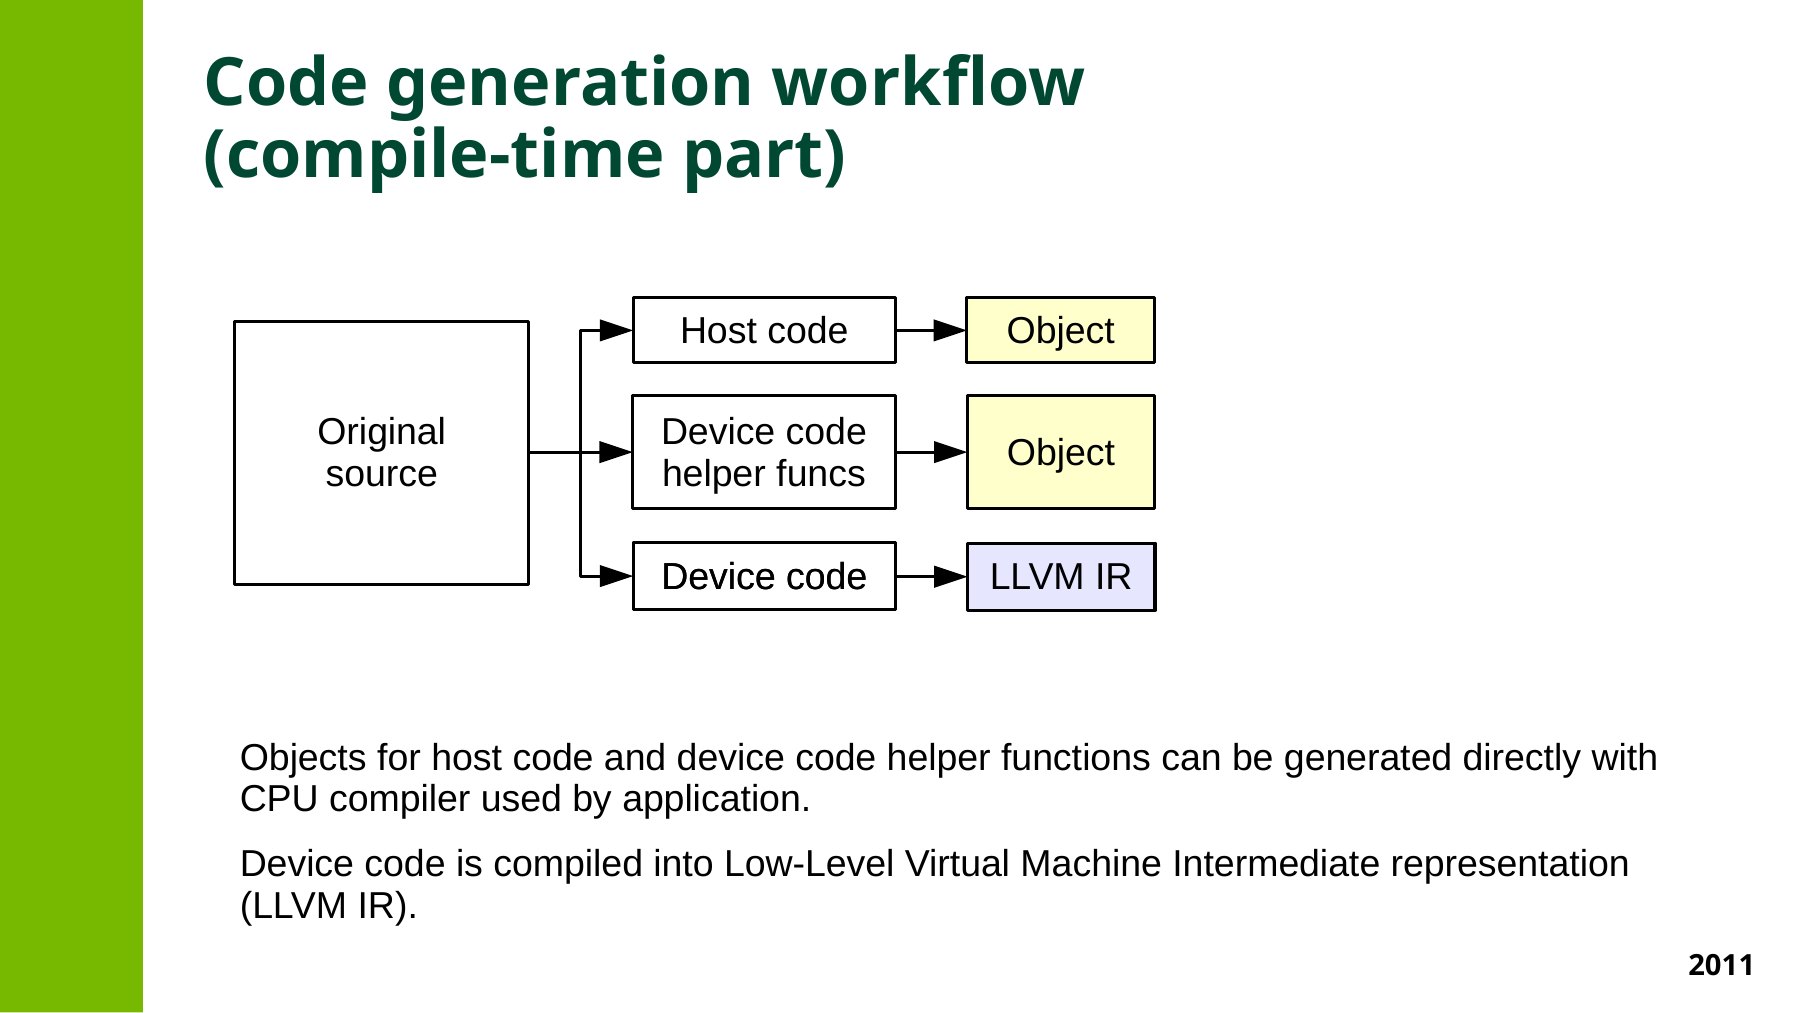

# Code generation workflow (compile-time part)
Host code
Object
Original
source
Device code
helper funcs
Object
Device code
Device code
LLVM IR
Objects for host code and device code helper functions can be generated directly with CPU compiler used by application.
Device code is compiled into Low-Level Virtual Machine Intermediate representation (LLVM IR).